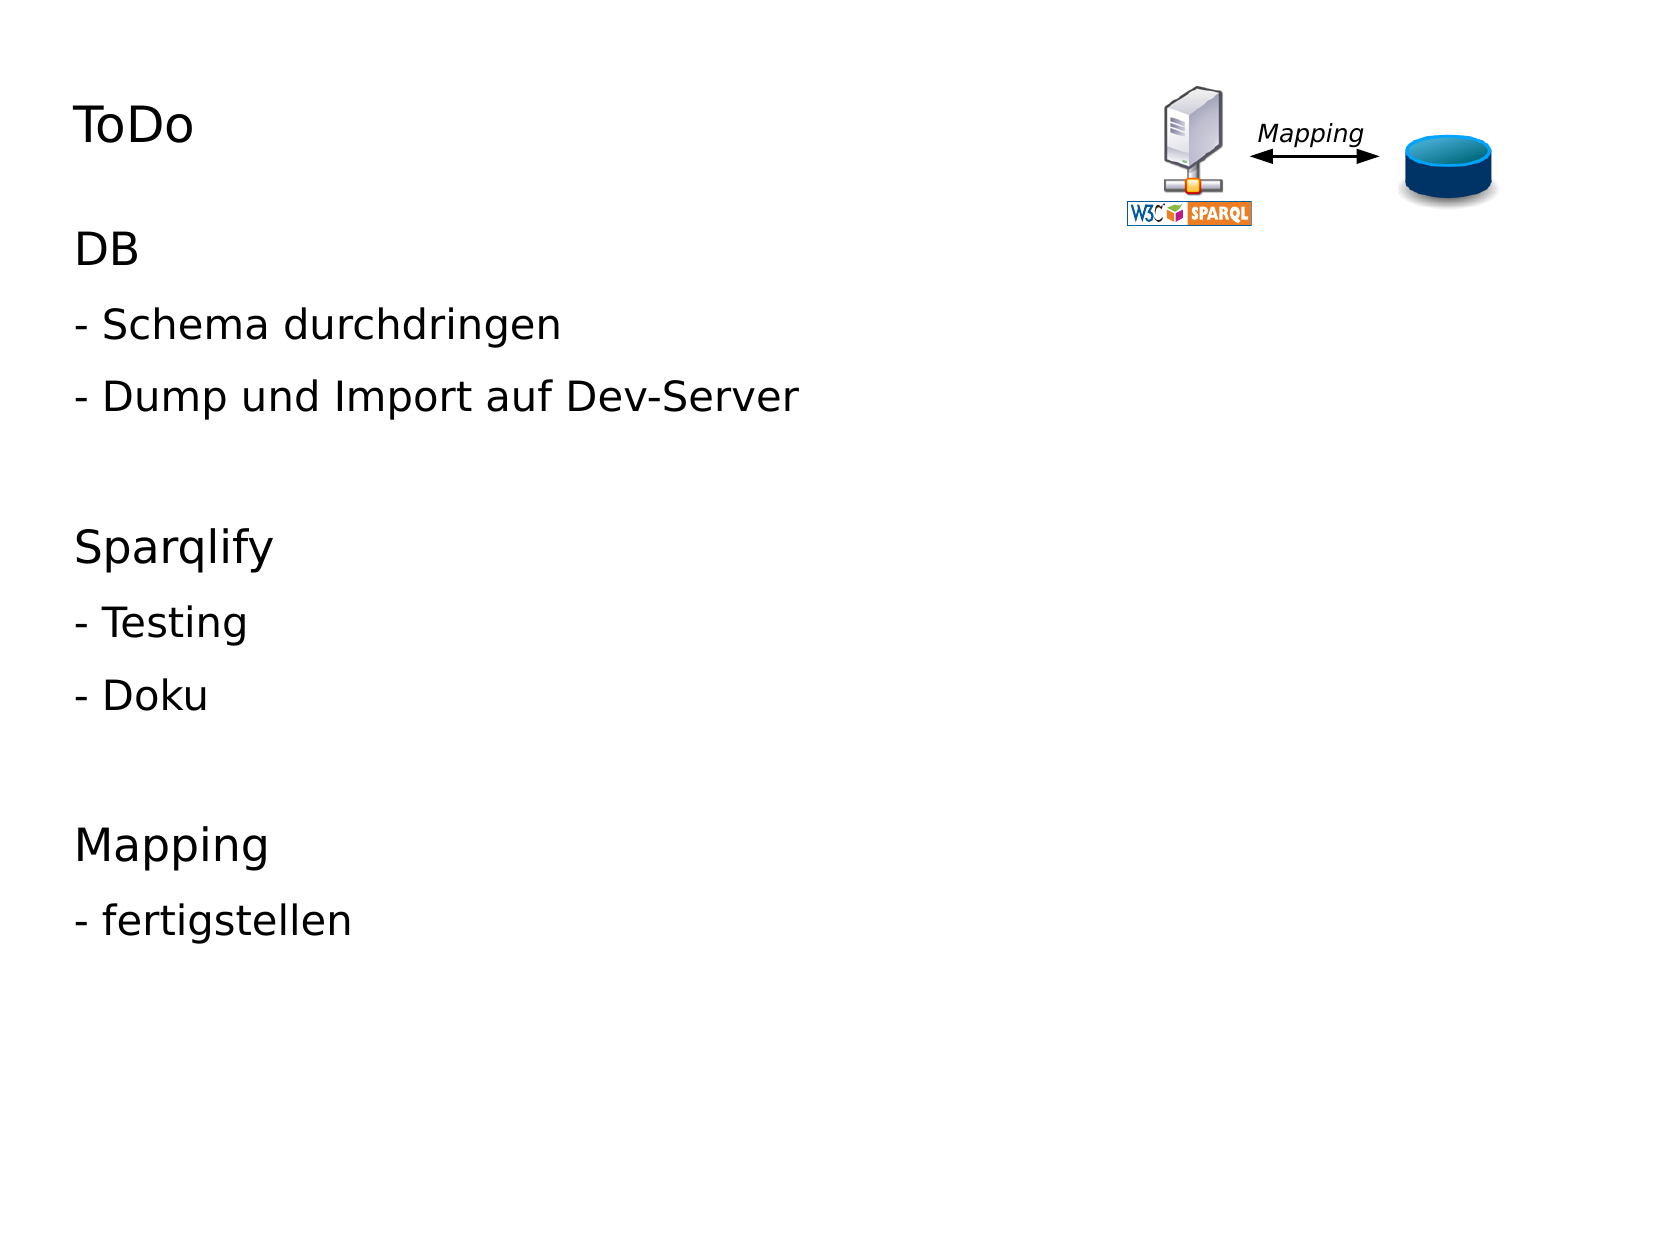

ToDo
Mapping
DB
- Schema durchdringen
- Dump und Import auf Dev-Server
Sparqlify
- Testing
- Doku
Mapping
- fertigstellen